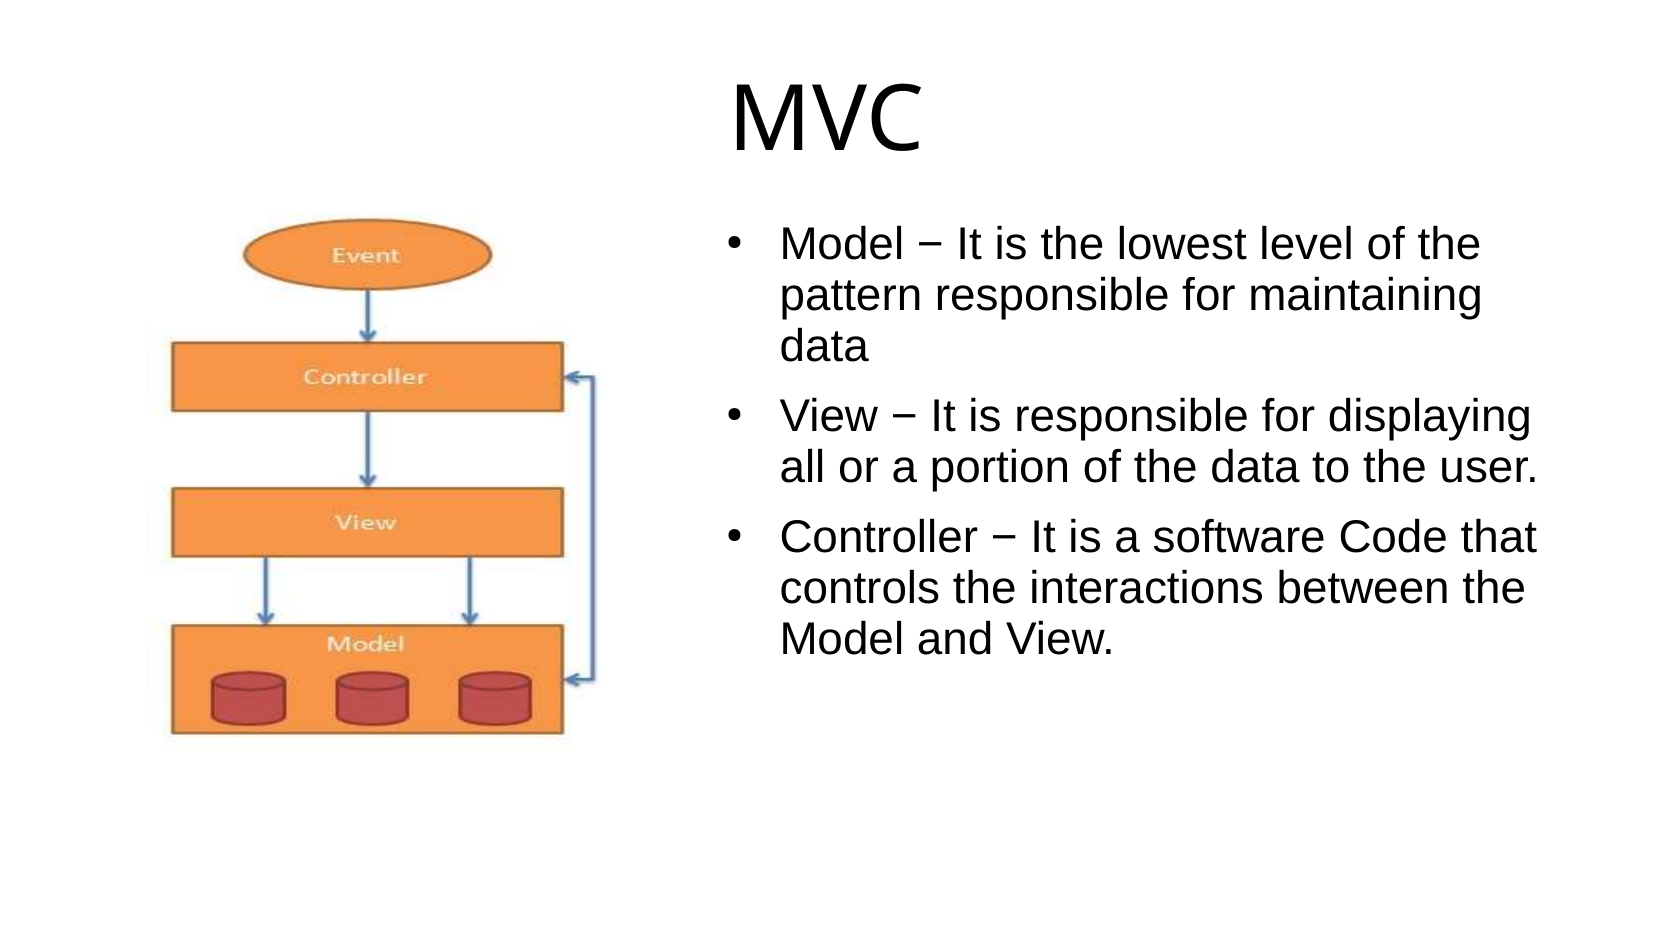

# MVC
Model − It is the lowest level of the pattern responsible for maintaining data
View − It is responsible for displaying all or a portion of the data to the user.
Controller − It is a software Code that controls the interactions between the Model and View.